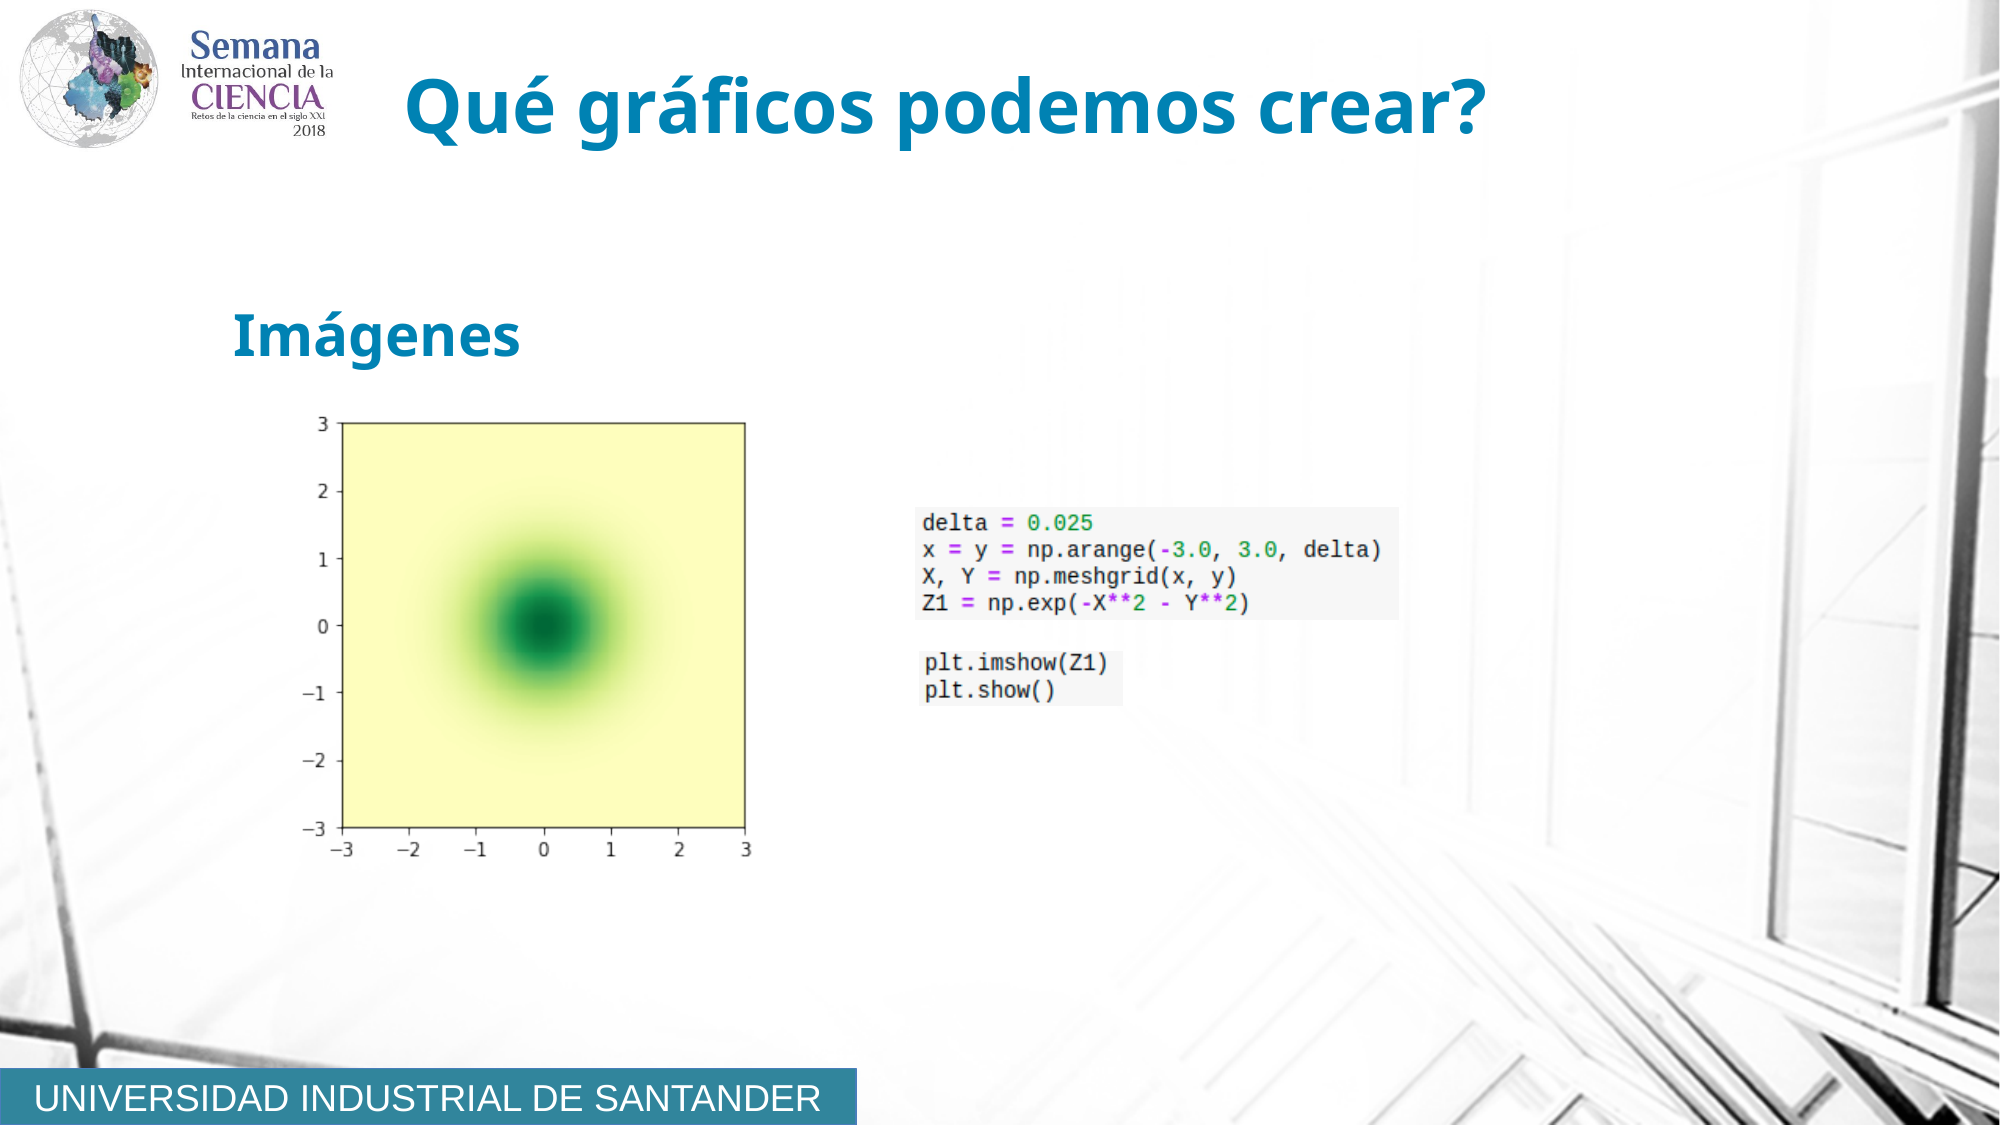

Qué gráficos podemos crear?
Imágenes
UNIVERSIDAD INDUSTRIAL DE SANTANDER